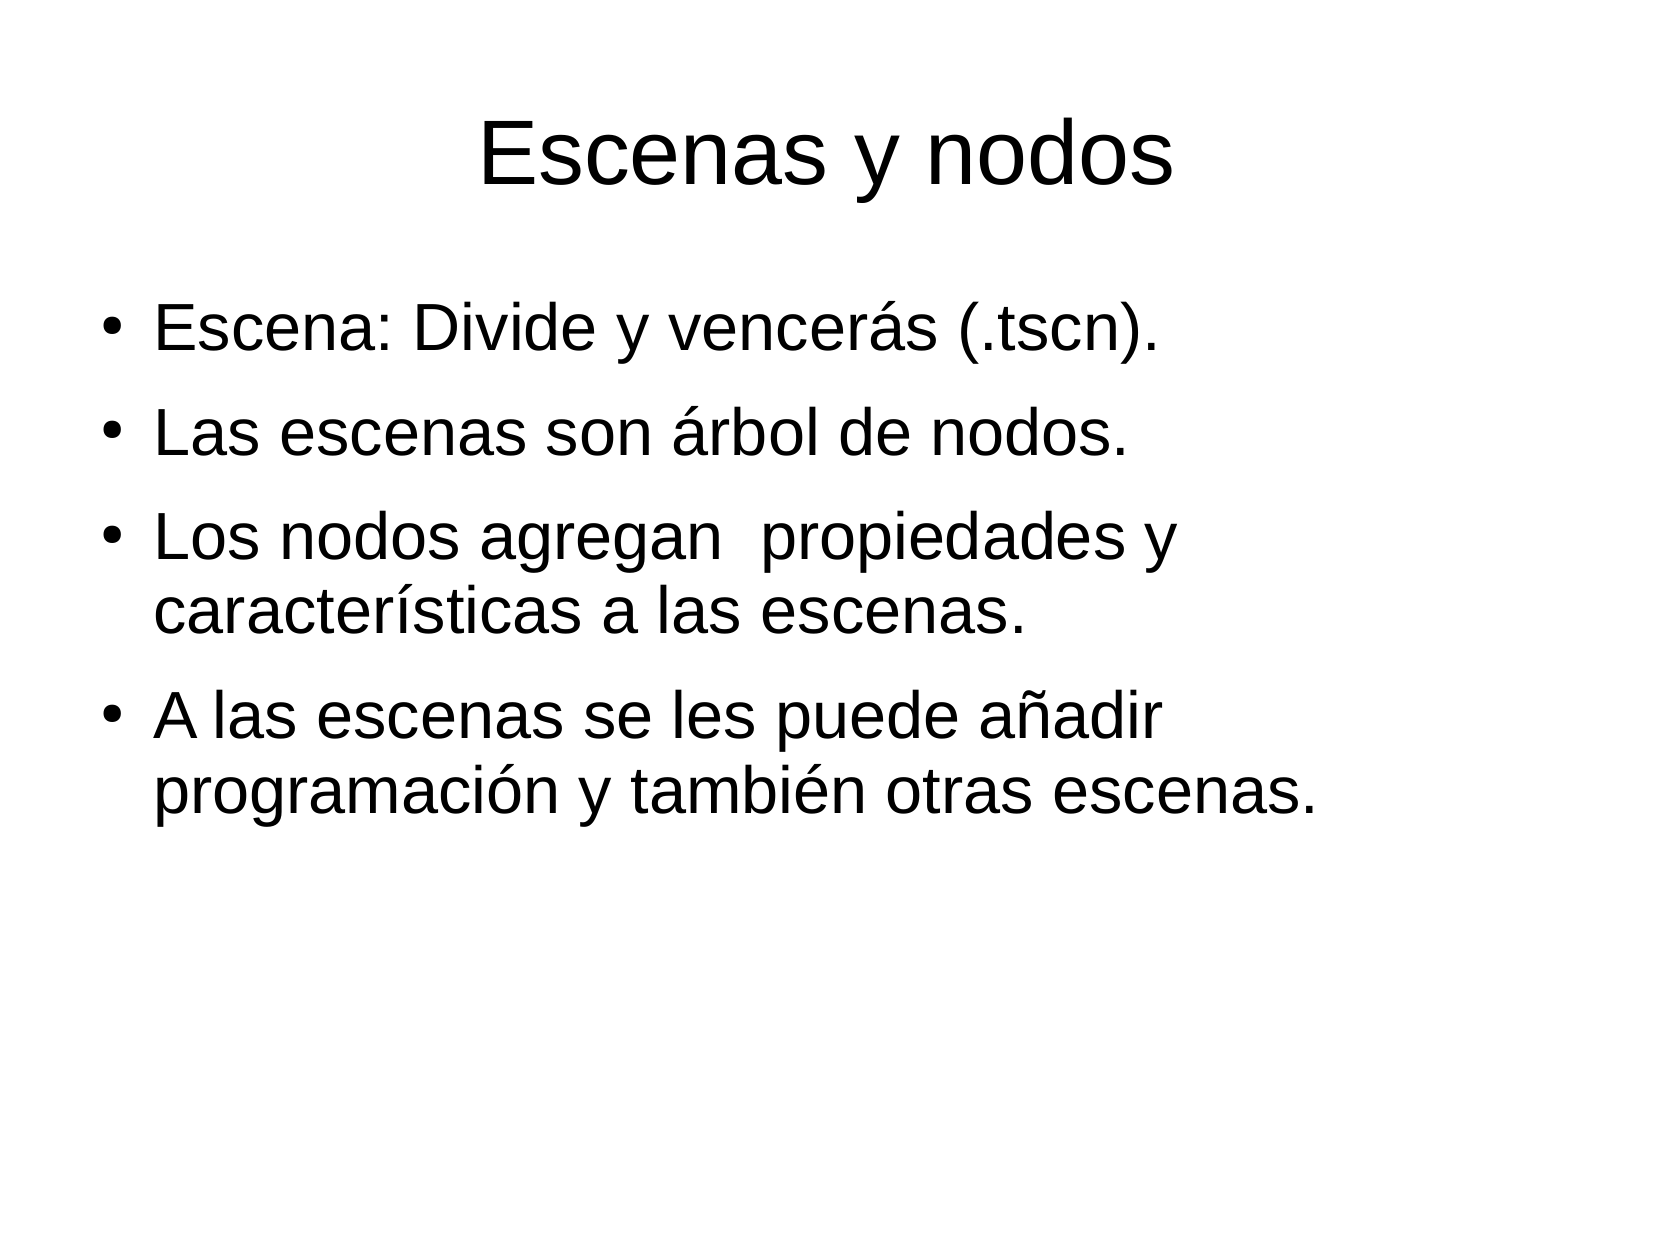

# Escenas y nodos
Escena: Divide y vencerás (.tscn).
Las escenas son árbol de nodos.
Los nodos agregan propiedades y características a las escenas.
A las escenas se les puede añadir programación y también otras escenas.